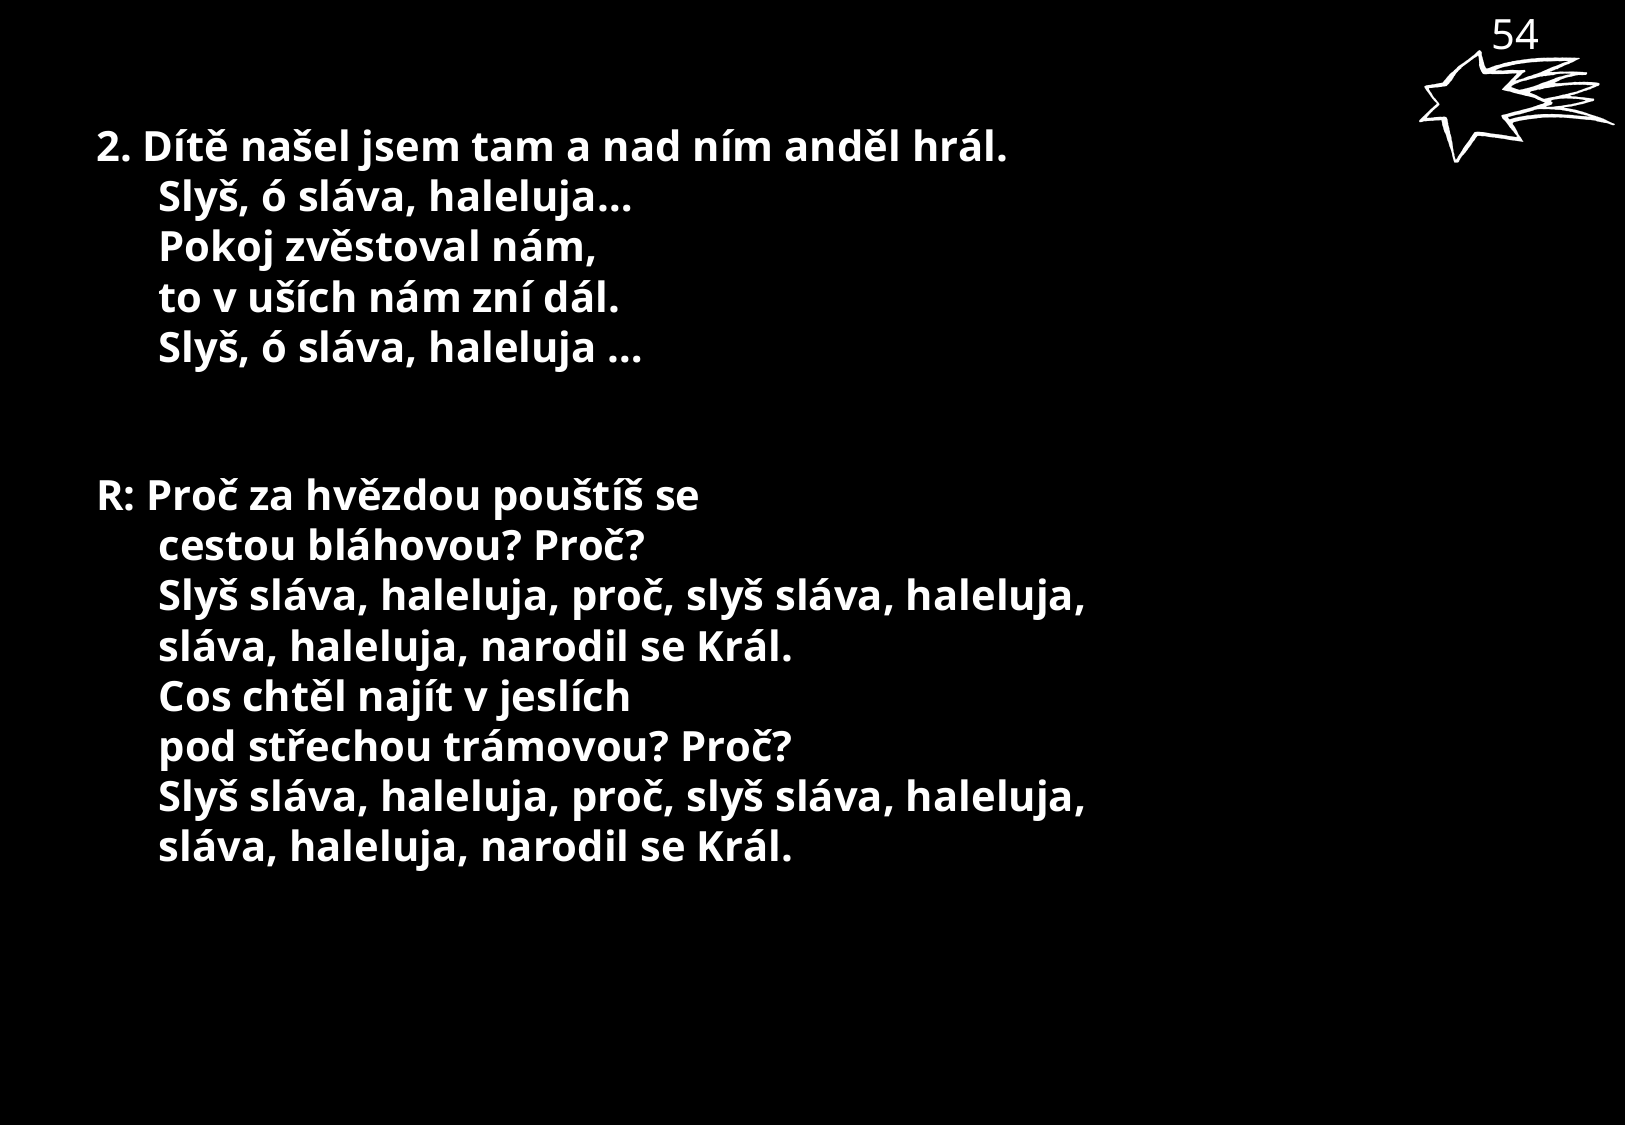

54
# 2. Dítě našel jsem tam a nad ním anděl hrál. Slyš, ó sláva, haleluja… Pokoj zvěstoval nám, to v uších nám zní dál. Slyš, ó sláva, haleluja …
R: Proč za hvězdou pouštíš se
cestou bláhovou? Proč?
Slyš sláva, haleluja, proč, slyš sláva, haleluja,
sláva, haleluja, narodil se Král.
Cos chtěl najít v jeslích
pod střechou trámovou? Proč?
Slyš sláva, haleluja, proč, slyš sláva, haleluja,
sláva, haleluja, narodil se Král.